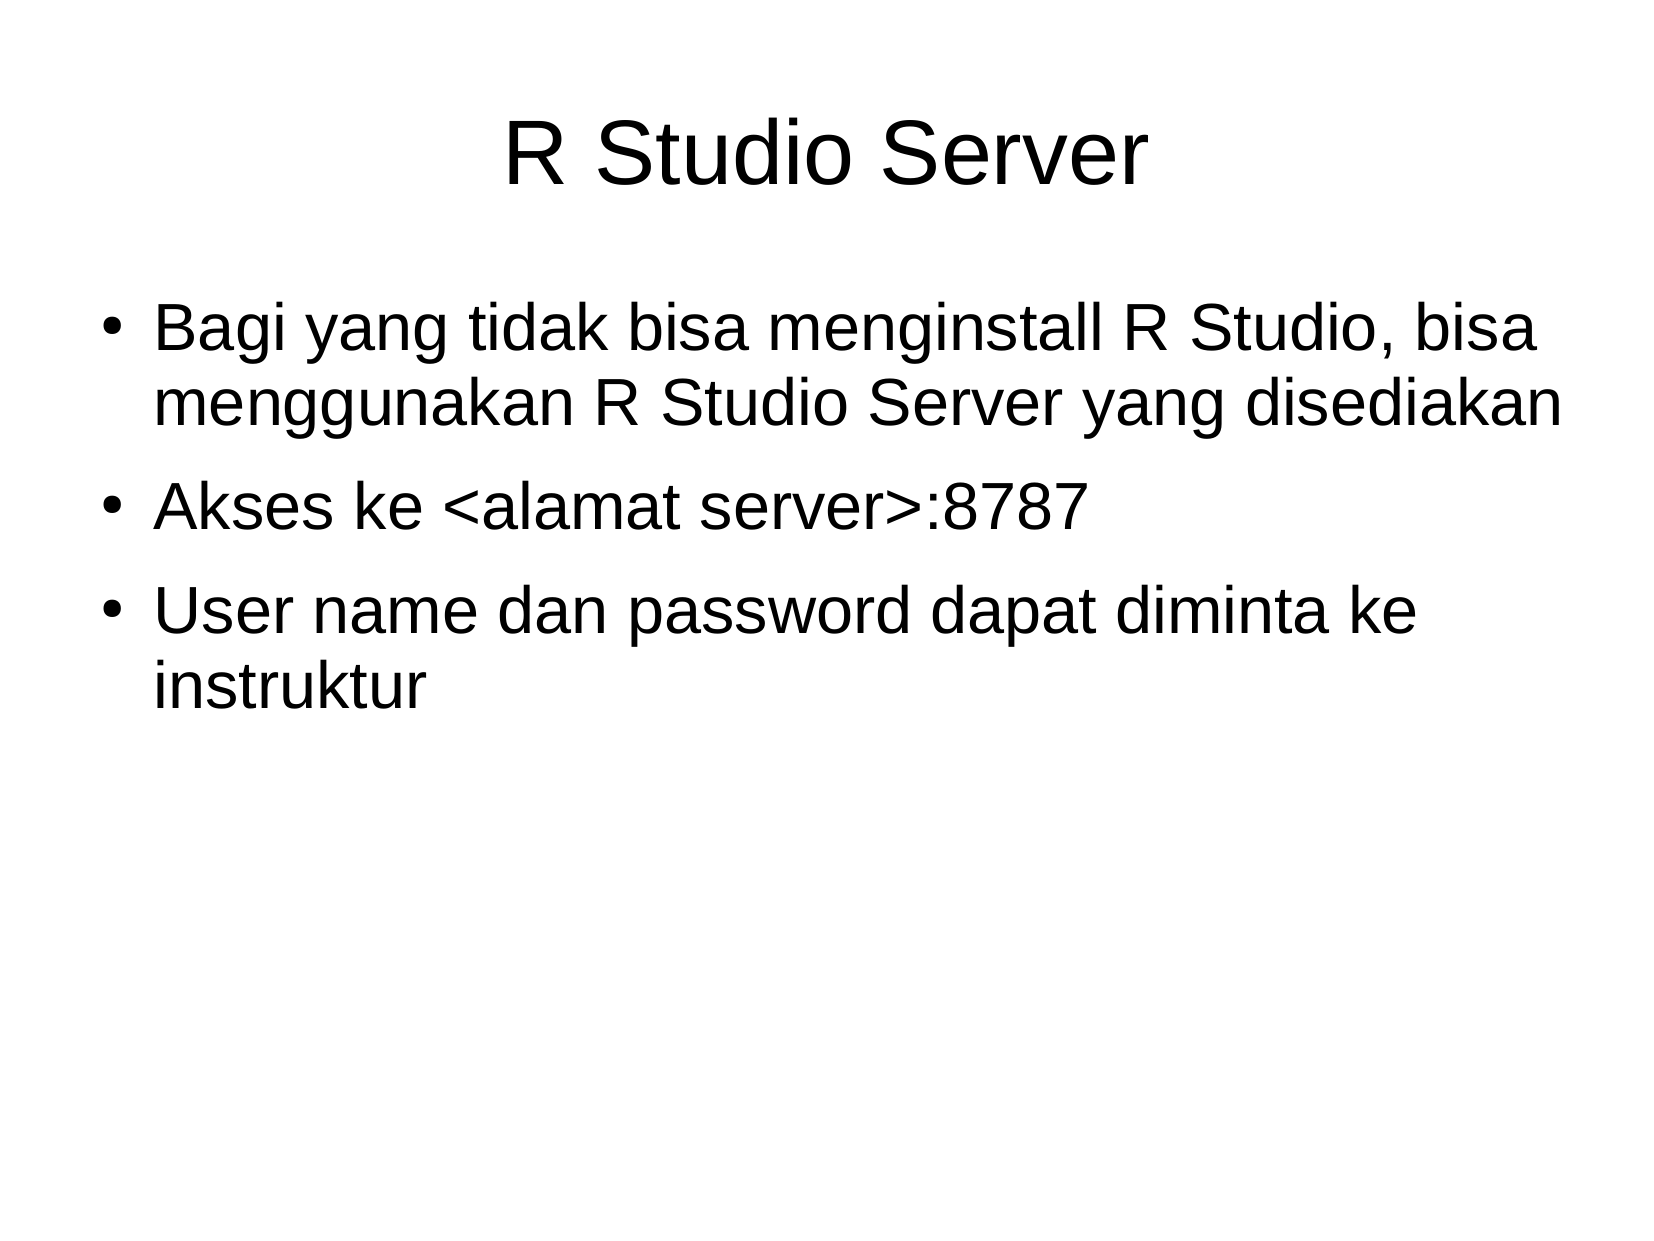

# R Studio Server
Bagi yang tidak bisa menginstall R Studio, bisa menggunakan R Studio Server yang disediakan
Akses ke <alamat server>:8787
User name dan password dapat diminta ke instruktur